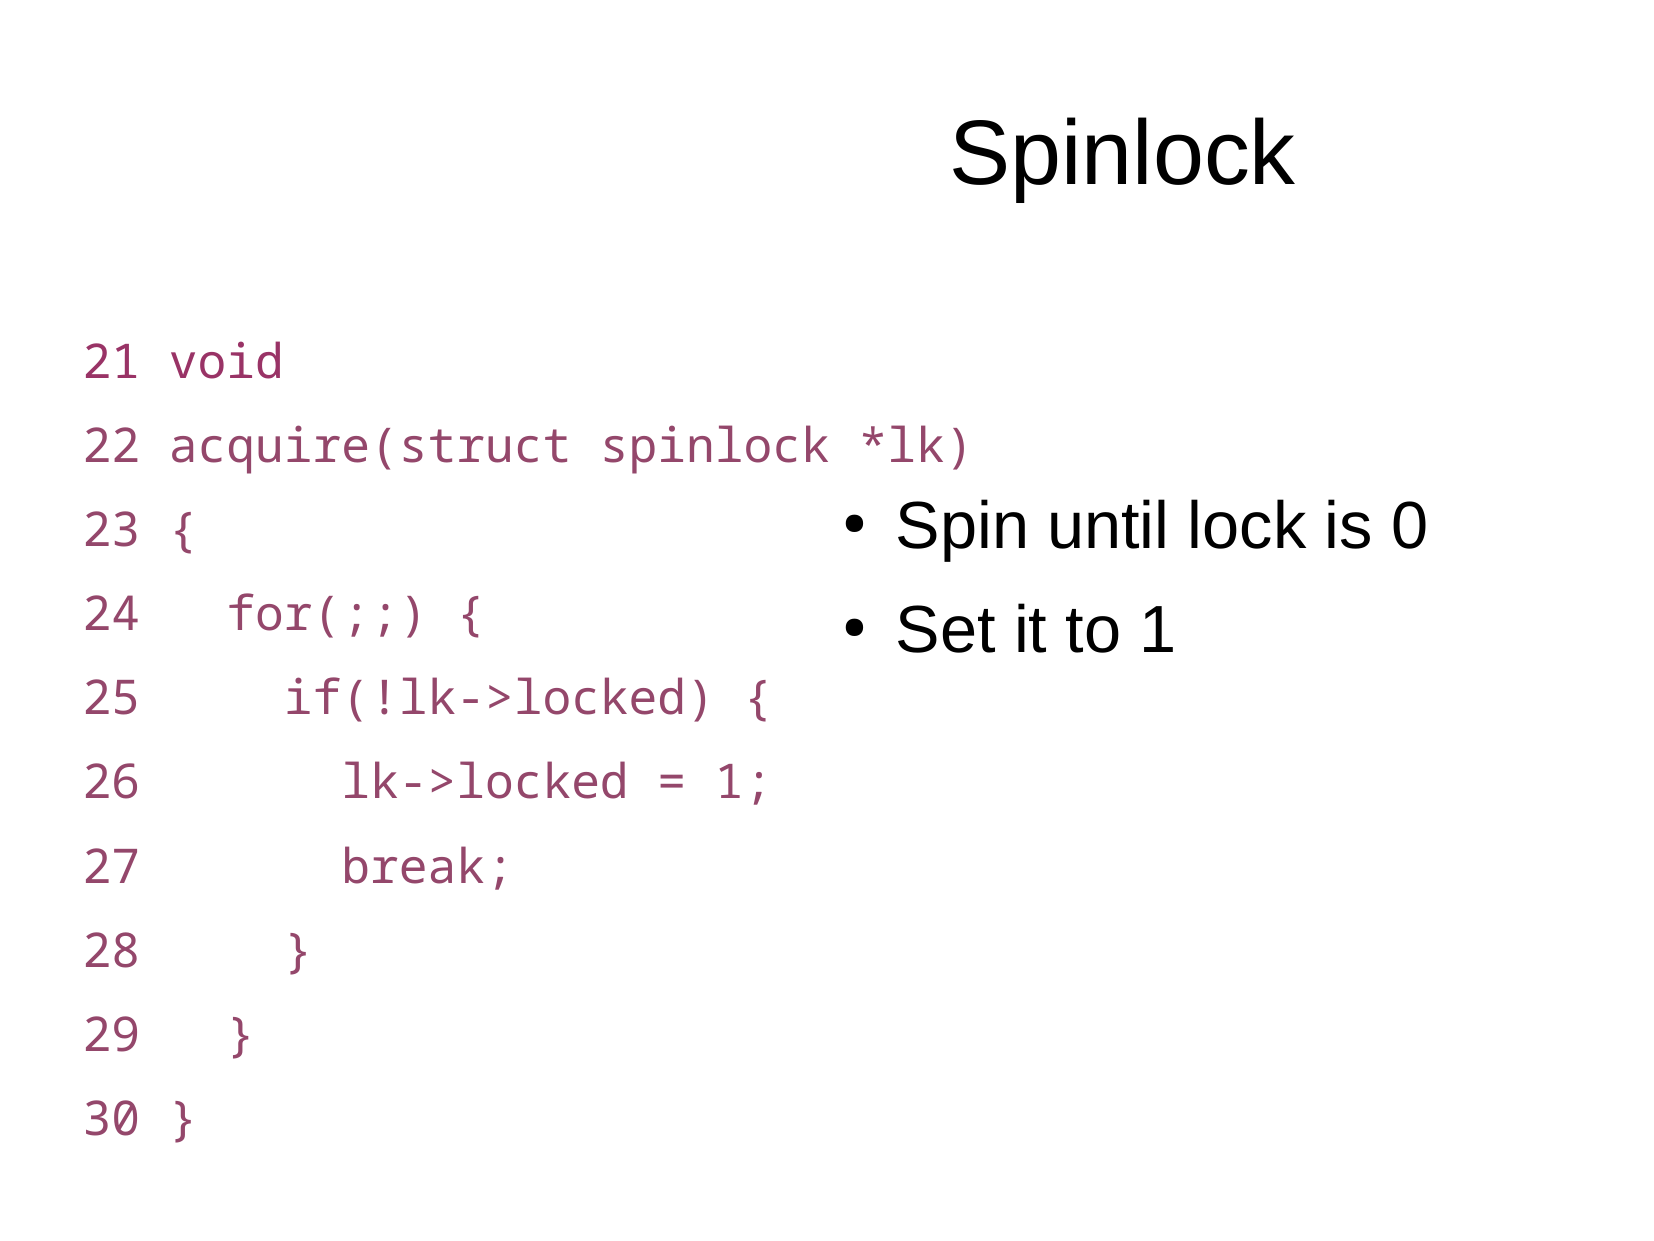

Spinlock
# 21 void
22 acquire(struct spinlock *lk)
23 {
24 for(;;) {
25 if(!lk->locked) {
26 lk->locked = 1;
27 break;
28 }
29 }
30 }
Spin until lock is 0
Set it to 1